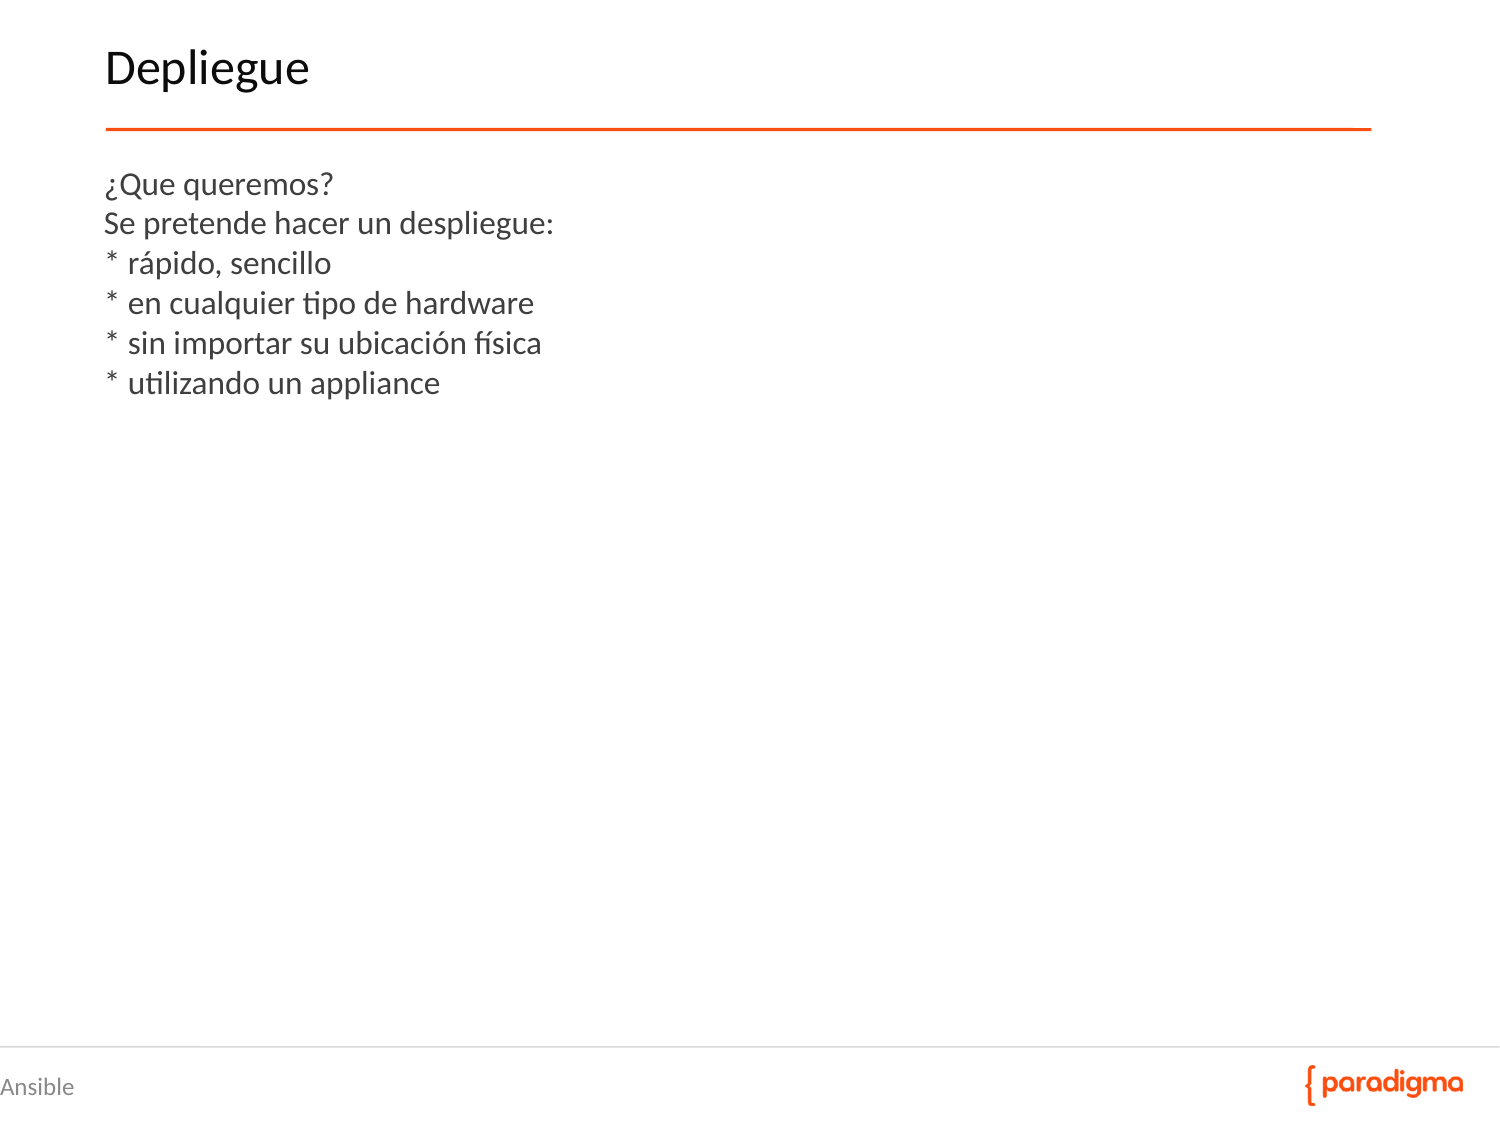

Depliegue
Para que la cosa funcione esta pastilla de color naranja tiene que estar posicionada por encima de la del título.
¿Que queremos?
Se pretende hacer un despliegue:
* rápido, sencillo
* en cualquier tipo de hardware
* sin importar su ubicación física
* utilizando un appliance
Aquí hay otro espacio en blanco que dejamos para no saturar y que los que te leen puedan respirar un poco.
Ansible